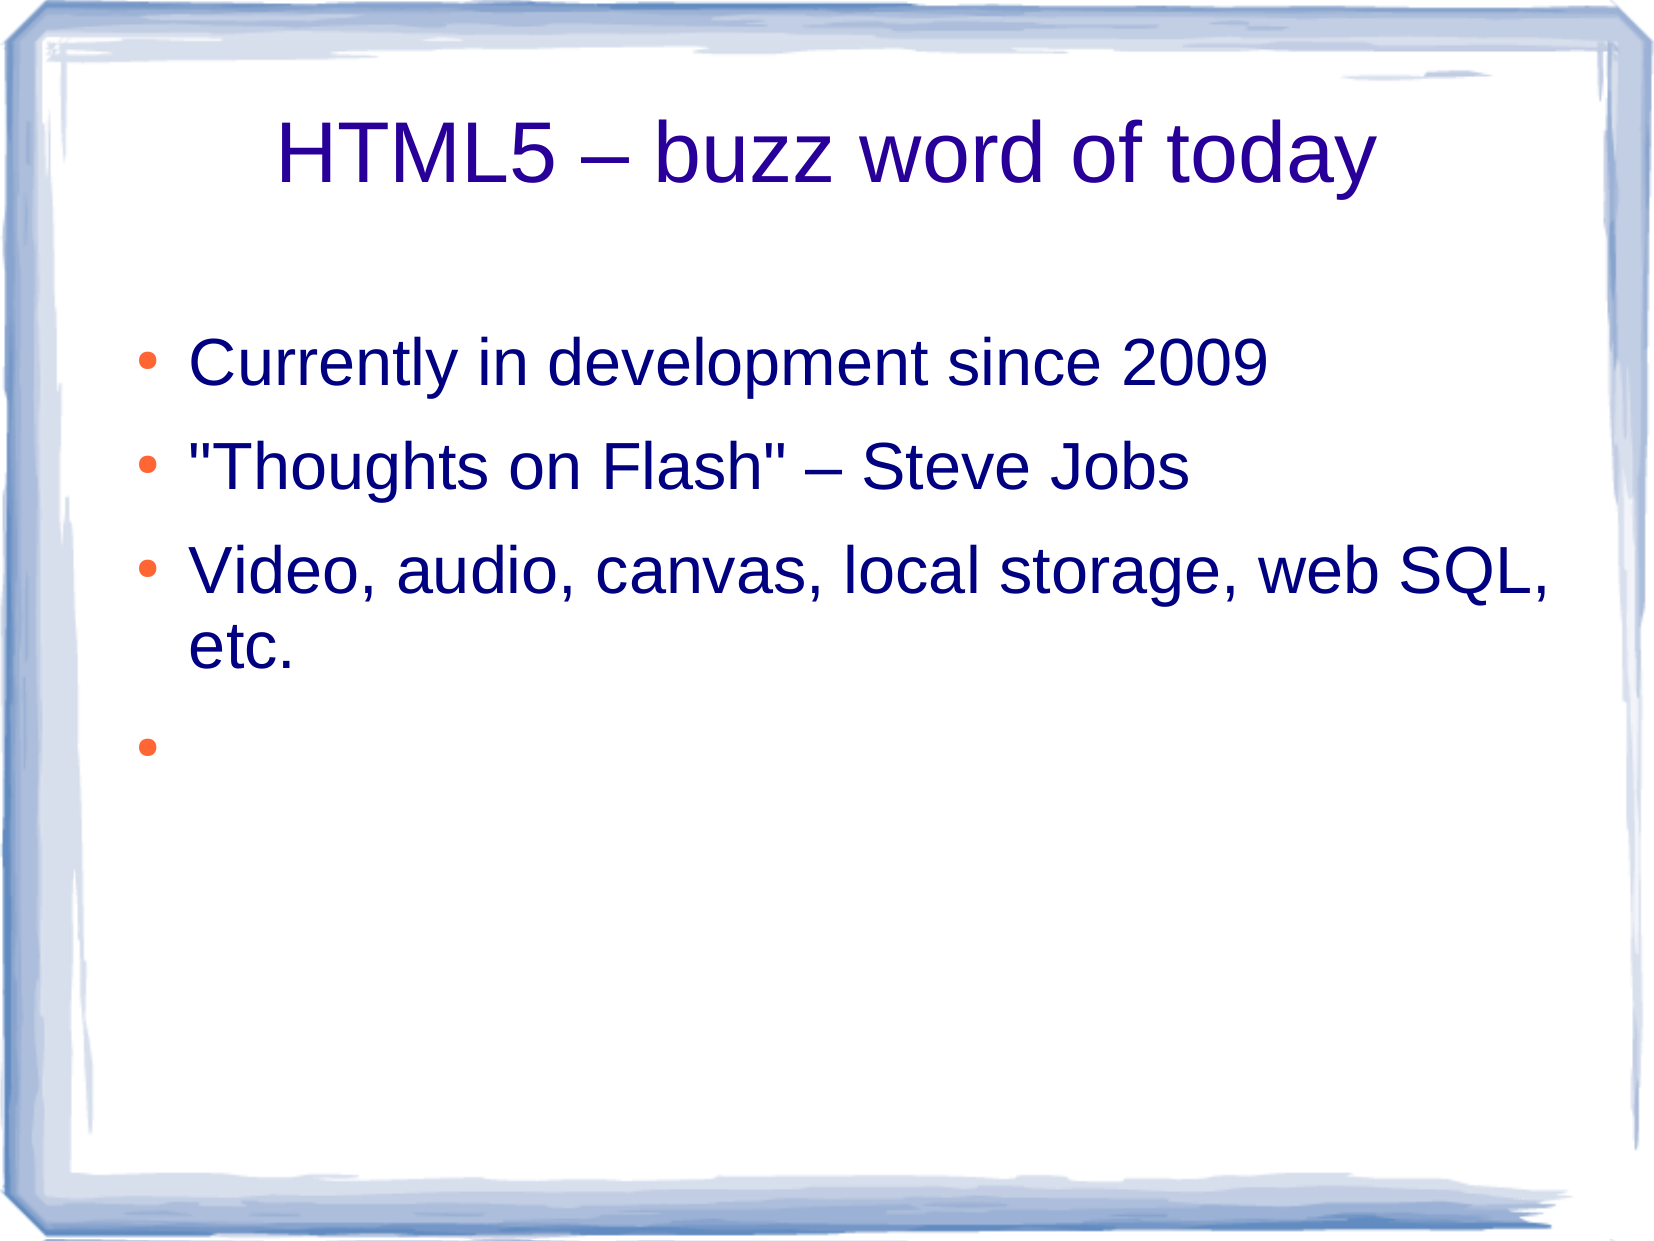

# HTML5 – buzz word of today
Currently in development since 2009
"Thoughts on Flash" – Steve Jobs
Video, audio, canvas, local storage, web SQL, etc.